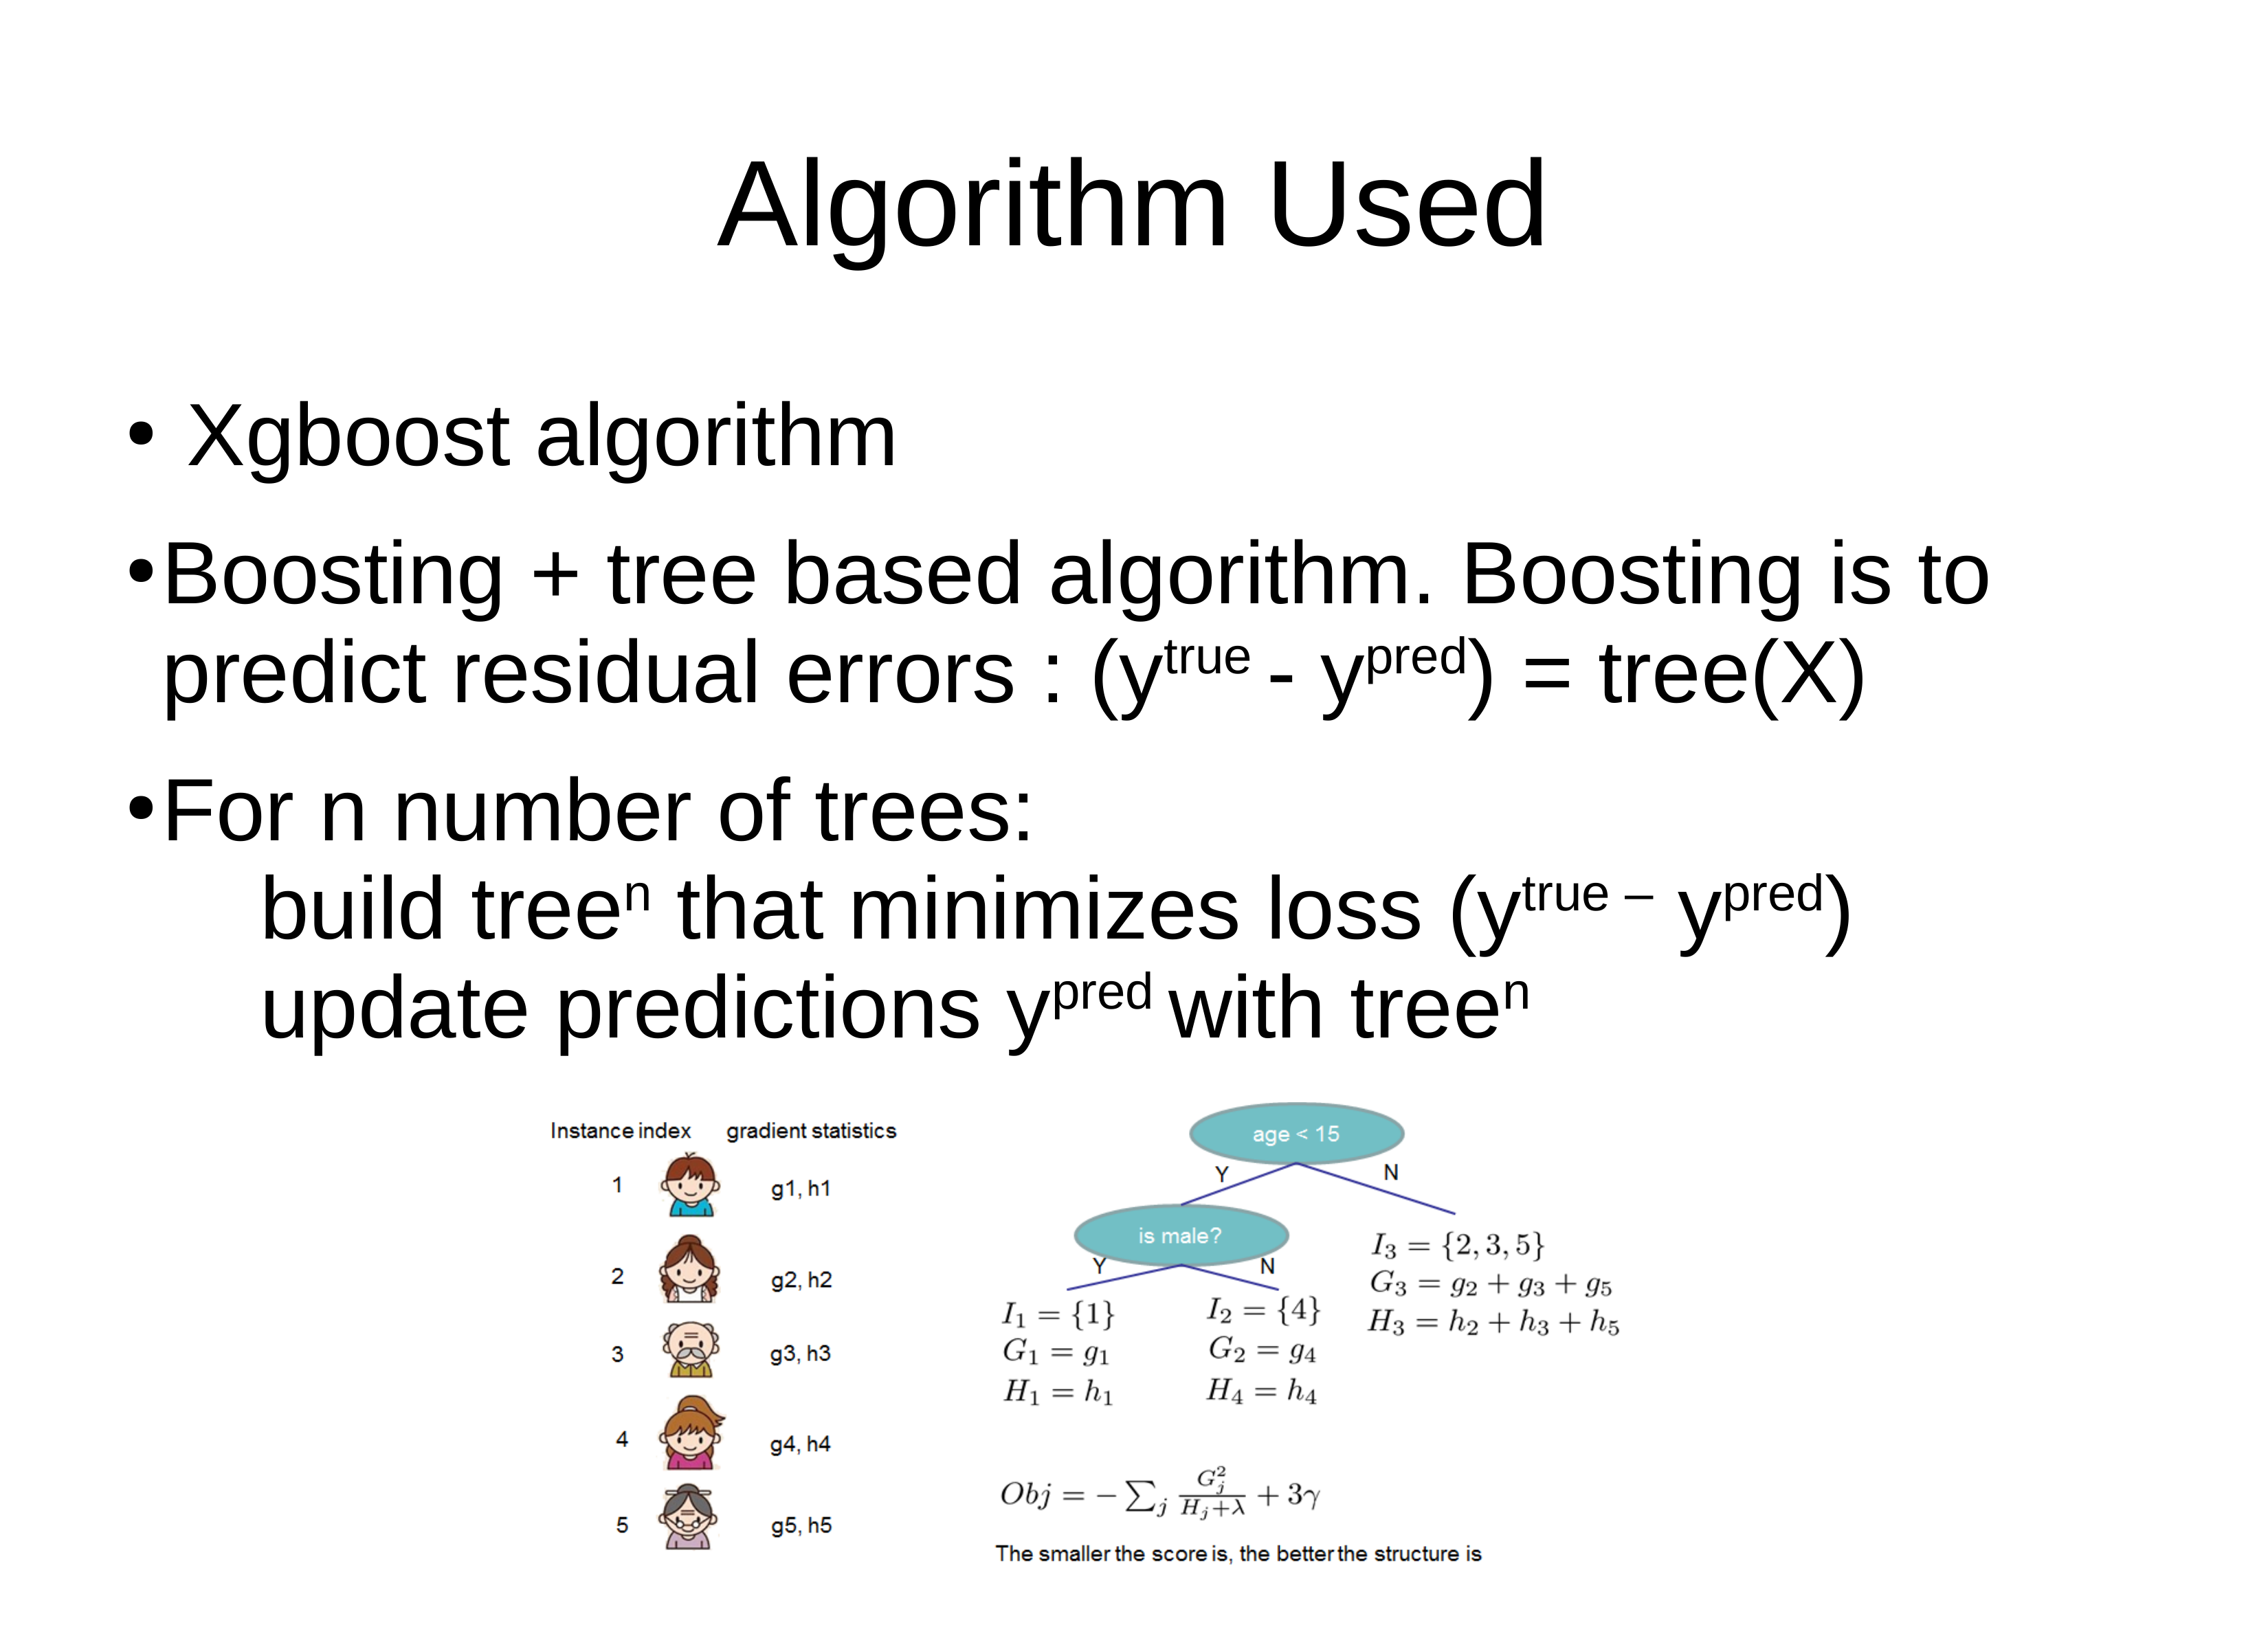

# Algorithm Used
 Xgboost algorithm
Boosting + tree based algorithm. Boosting is to predict residual errors : (ytrue - ypred) = tree(X)
For n number of trees:
 build treen that minimizes loss (ytrue – ypred)
 update predictions ypred with treen